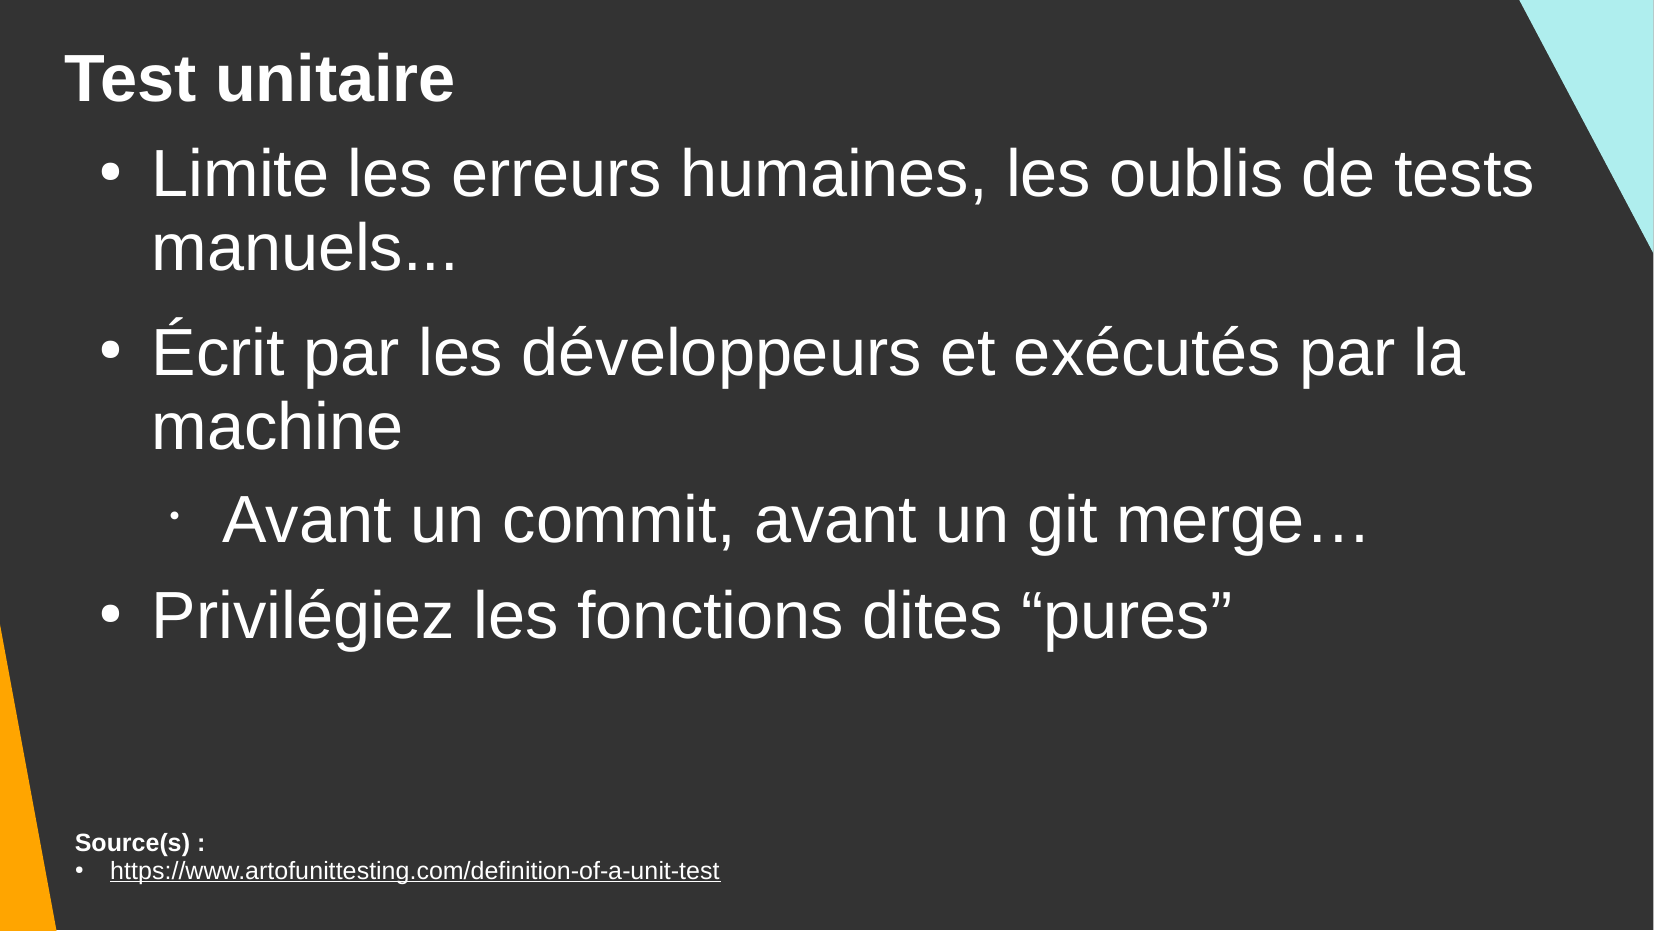

# Test unitaire
Limite les erreurs humaines, les oublis de tests manuels...
Écrit par les développeurs et exécutés par la machine
Avant un commit, avant un git merge…
Privilégiez les fonctions dites “pures”
Source(s) :
https://www.artofunittesting.com/definition-of-a-unit-test